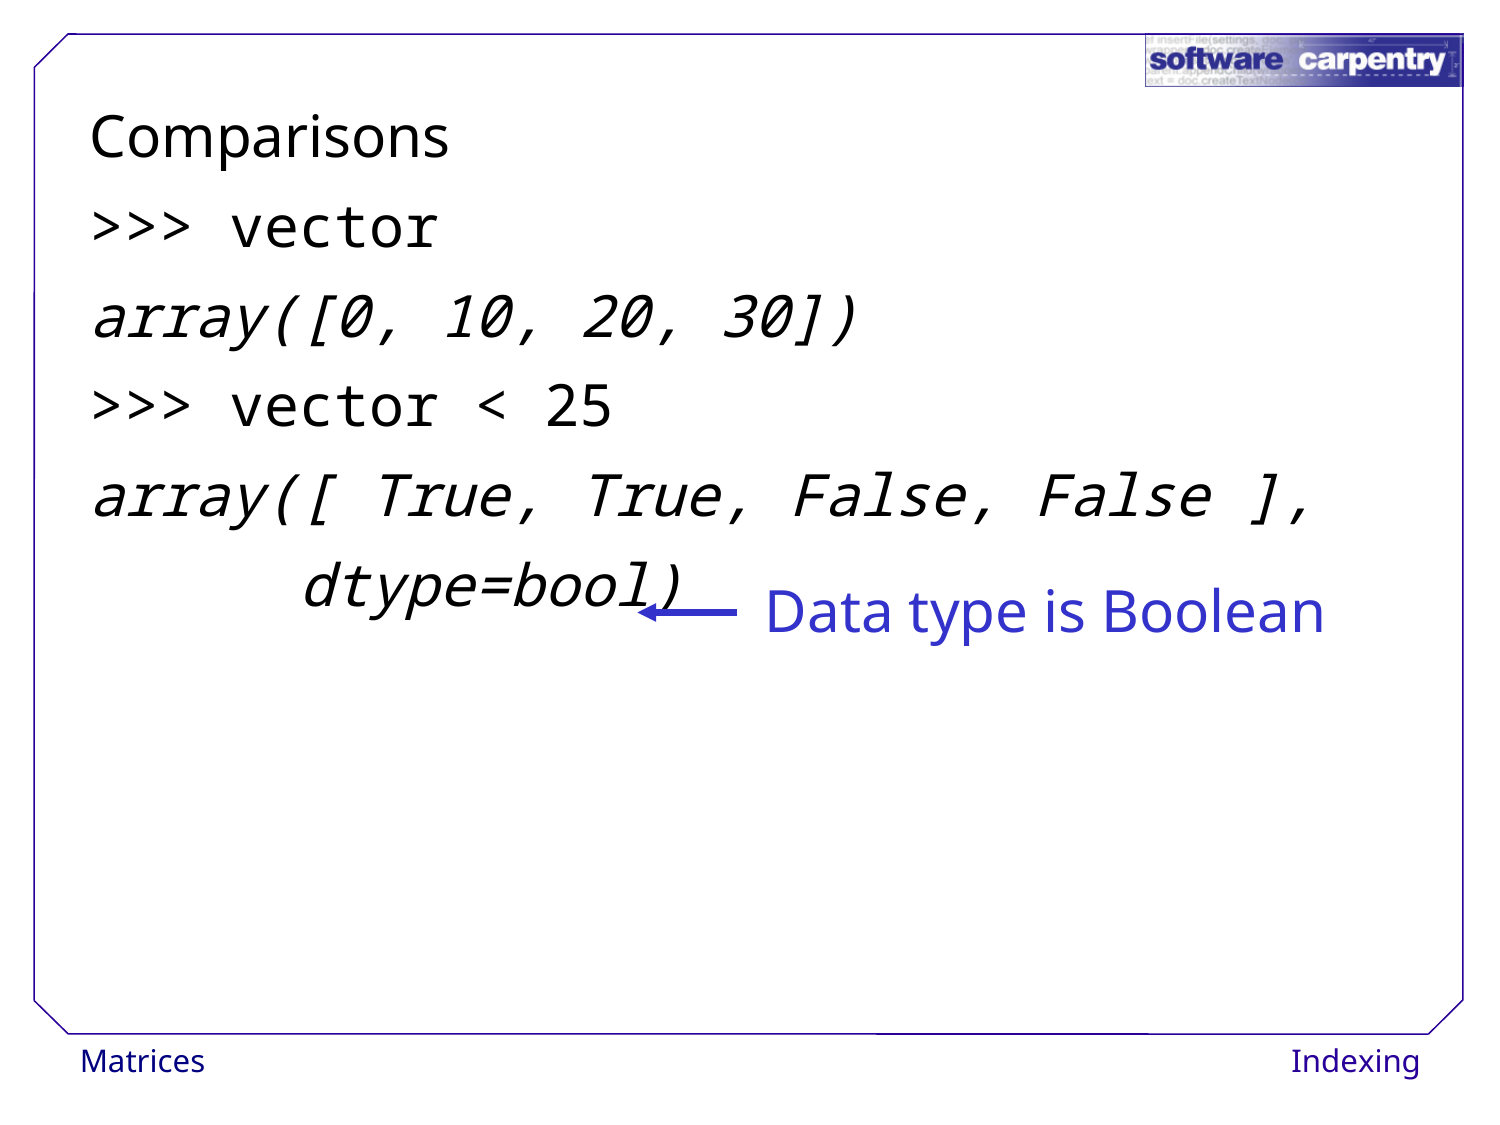

# Comparisons
>>> vector
array([0, 10, 20, 30])
>>> vector < 25
array([ True, True, False, False ],
 dtype=bool)
Data type is Boolean